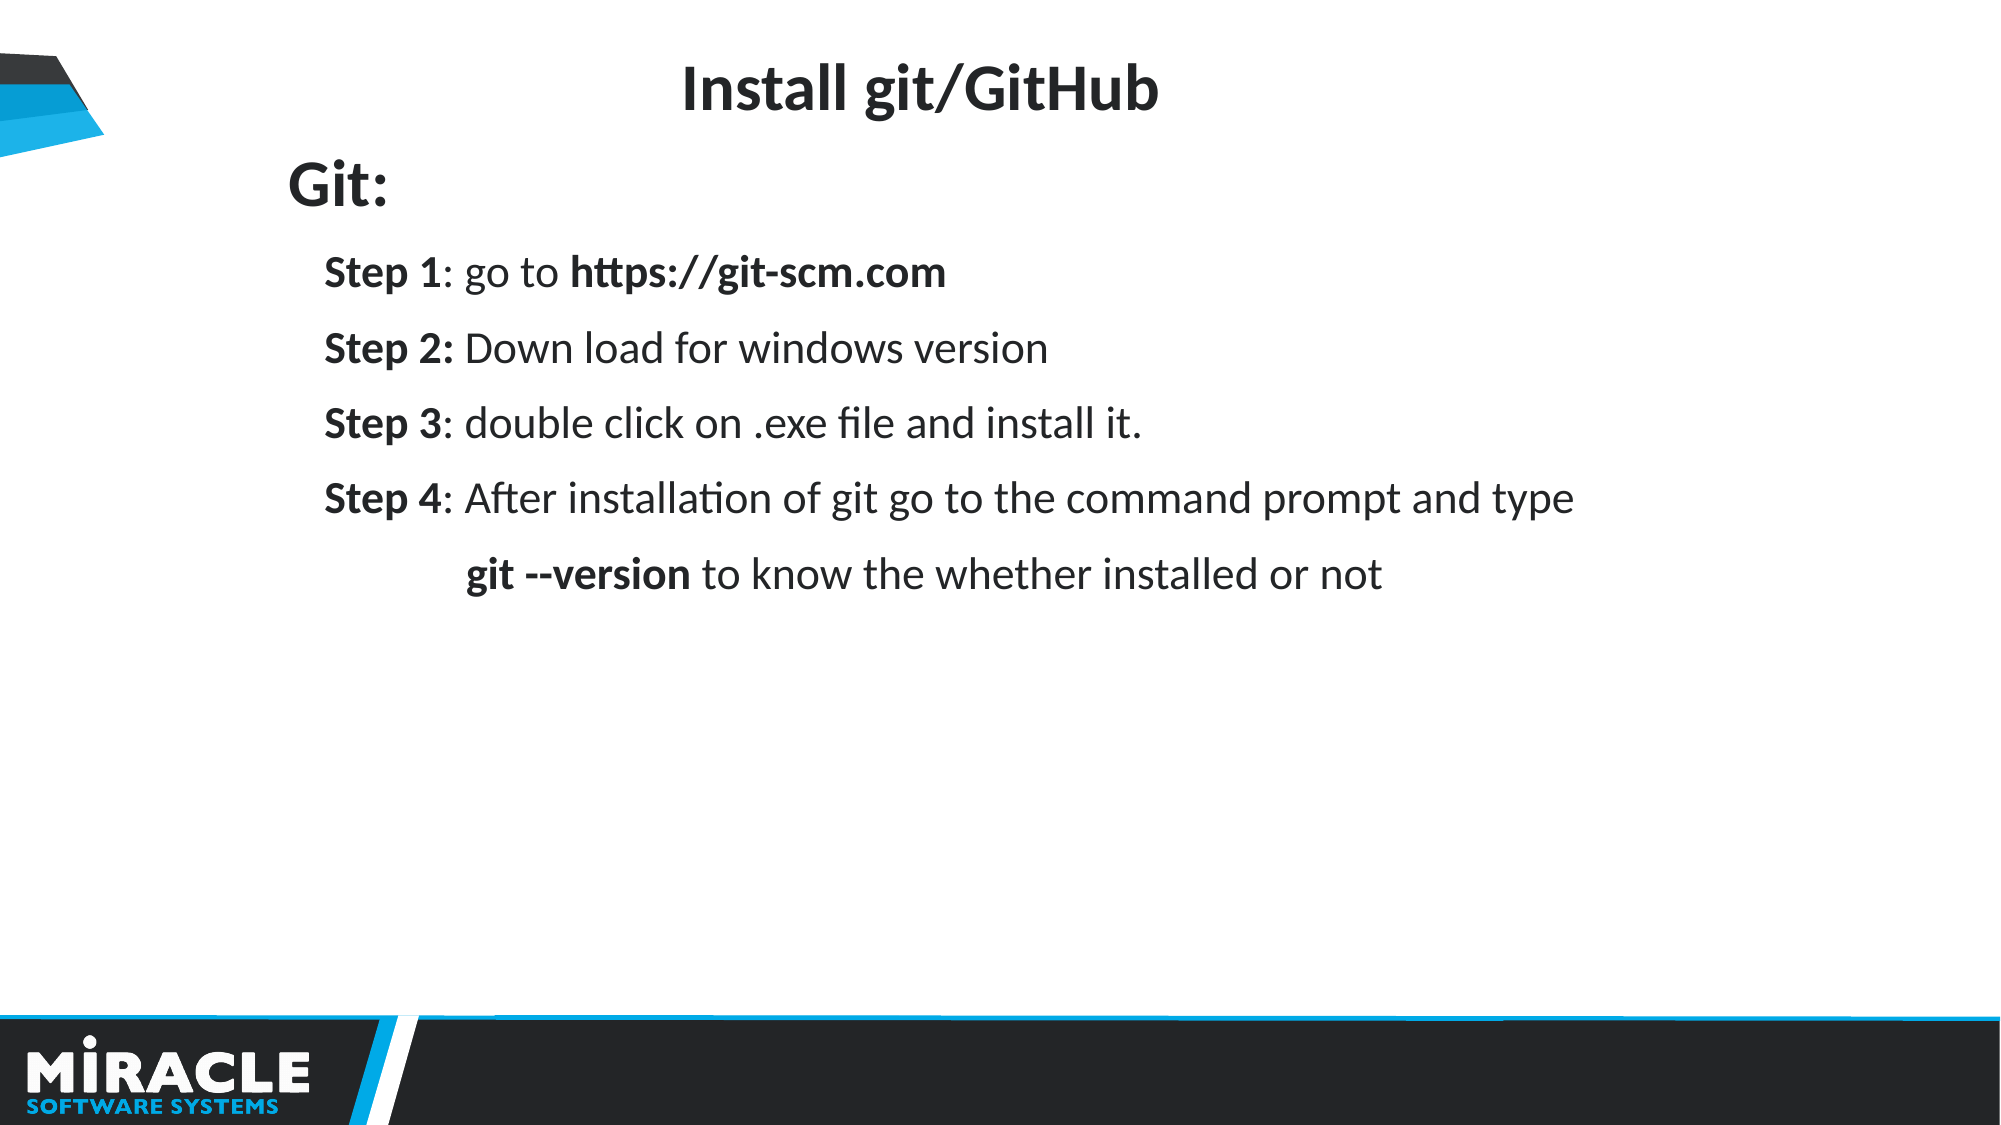

Install git/GitHub
Git:
Step 1: go to https://git-scm.com
Step 2: Down load for windows version
Step 3: double click on .exe file and install it.
Step 4: After installation of git go to the command prompt and type
git --version to know the whether installed or not